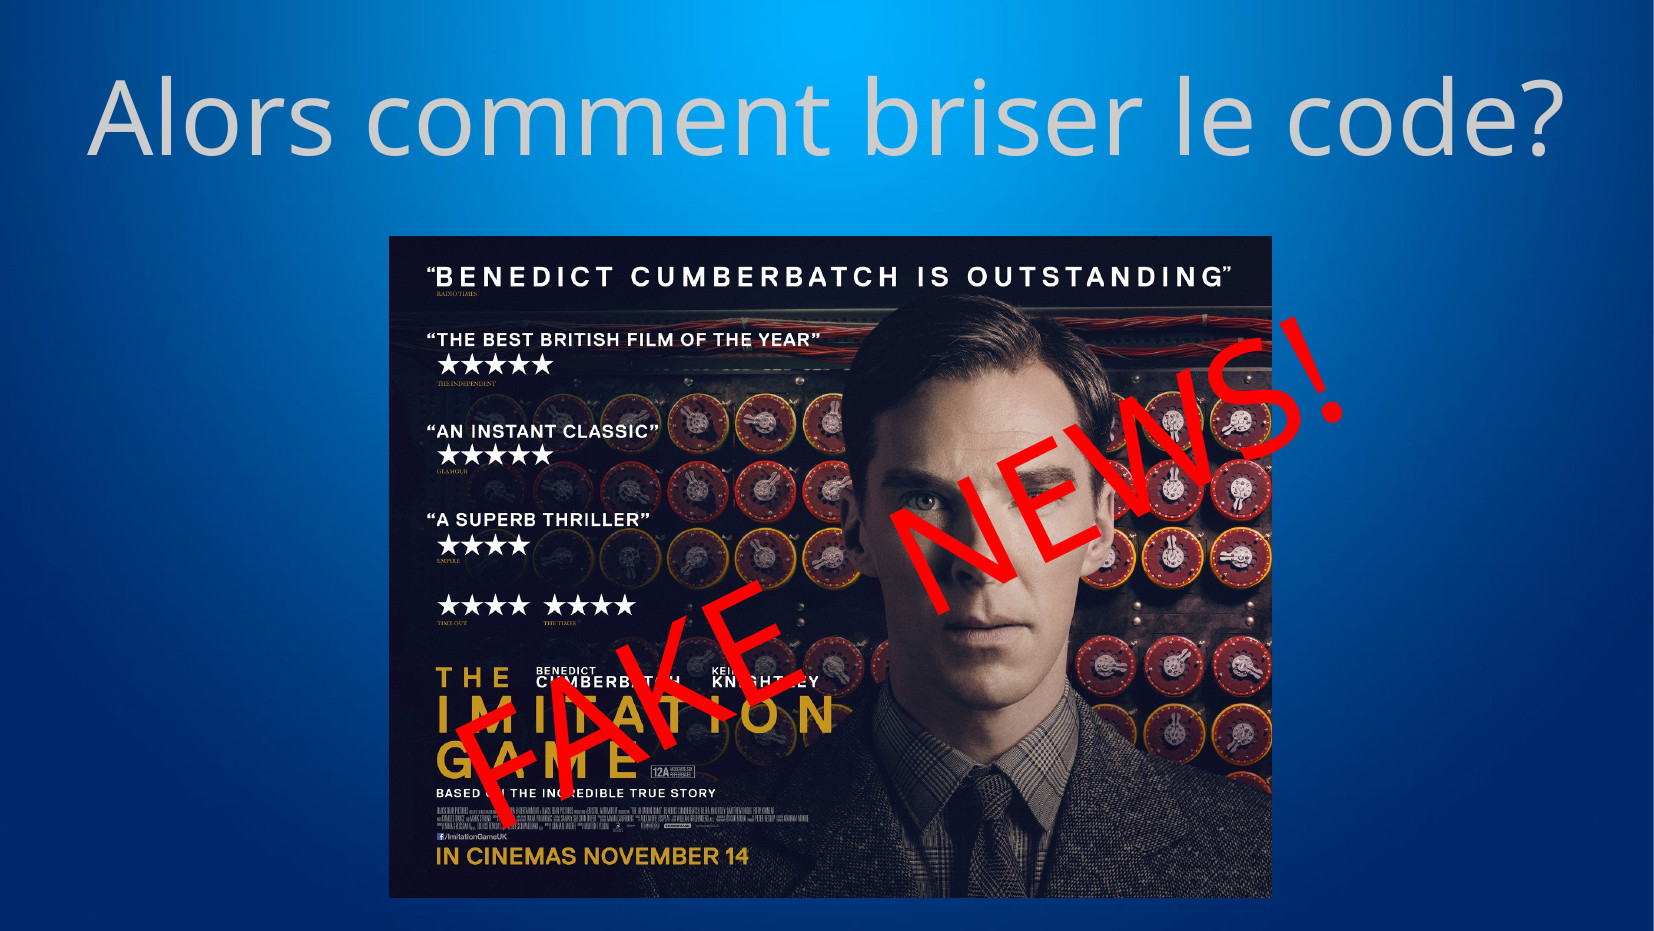

# Alors comment briser le code?
FAKE NEWS!